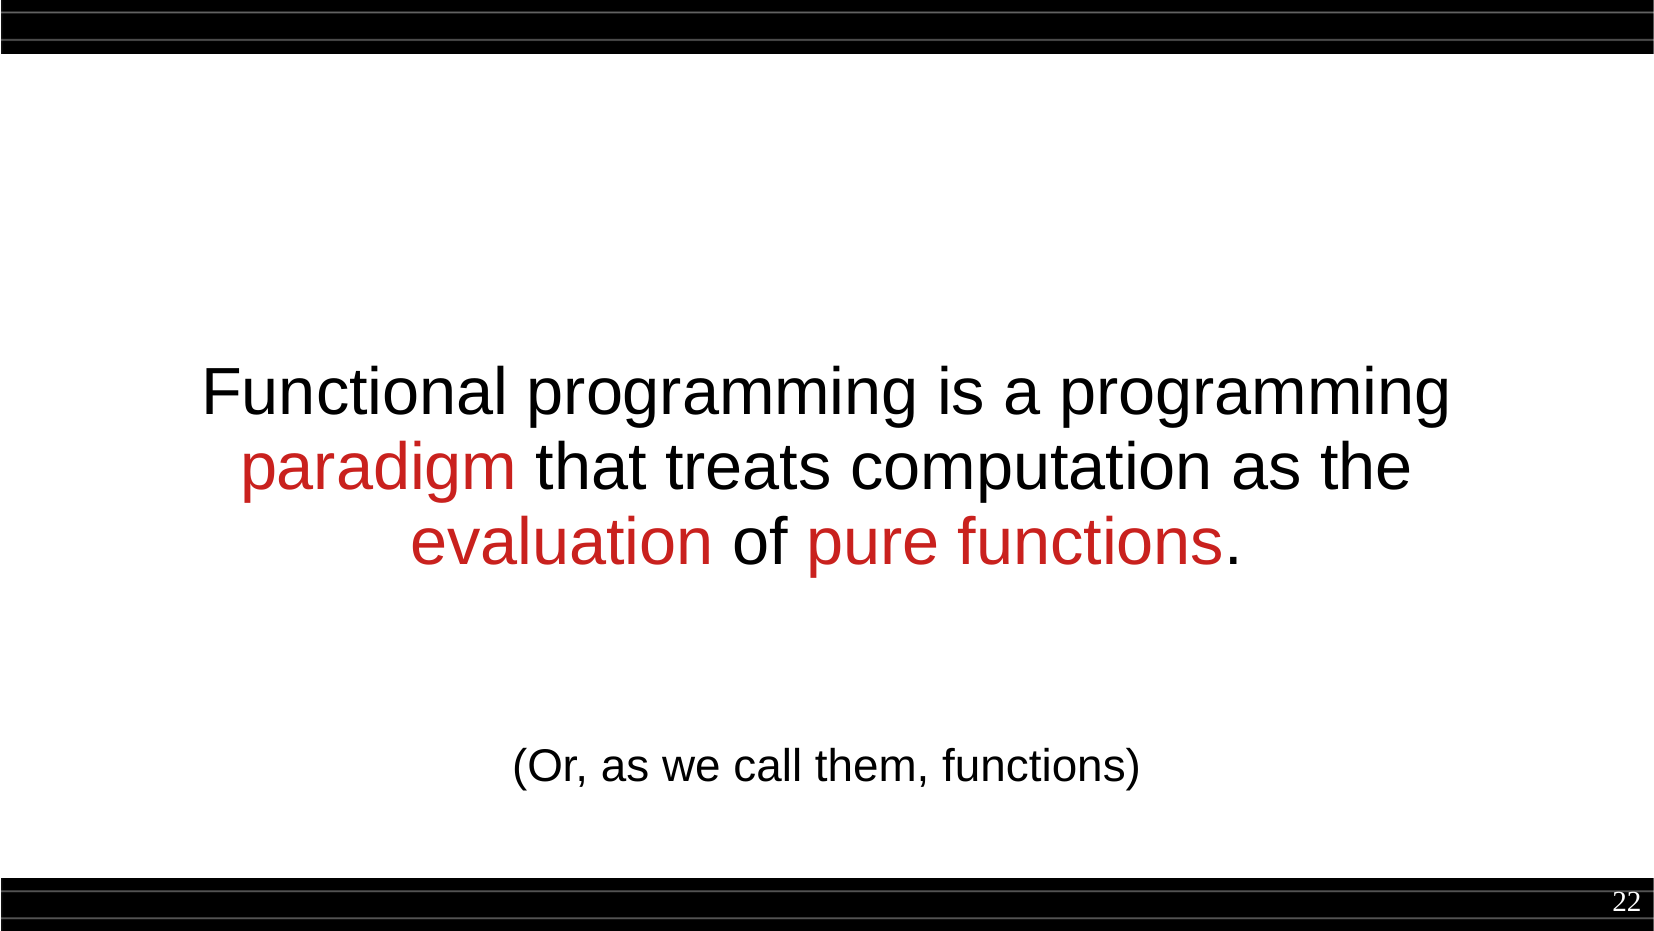

# Functional programming is a programming paradigm that treats computation as the evaluation of pure functions.
(Or, as we call them, functions)